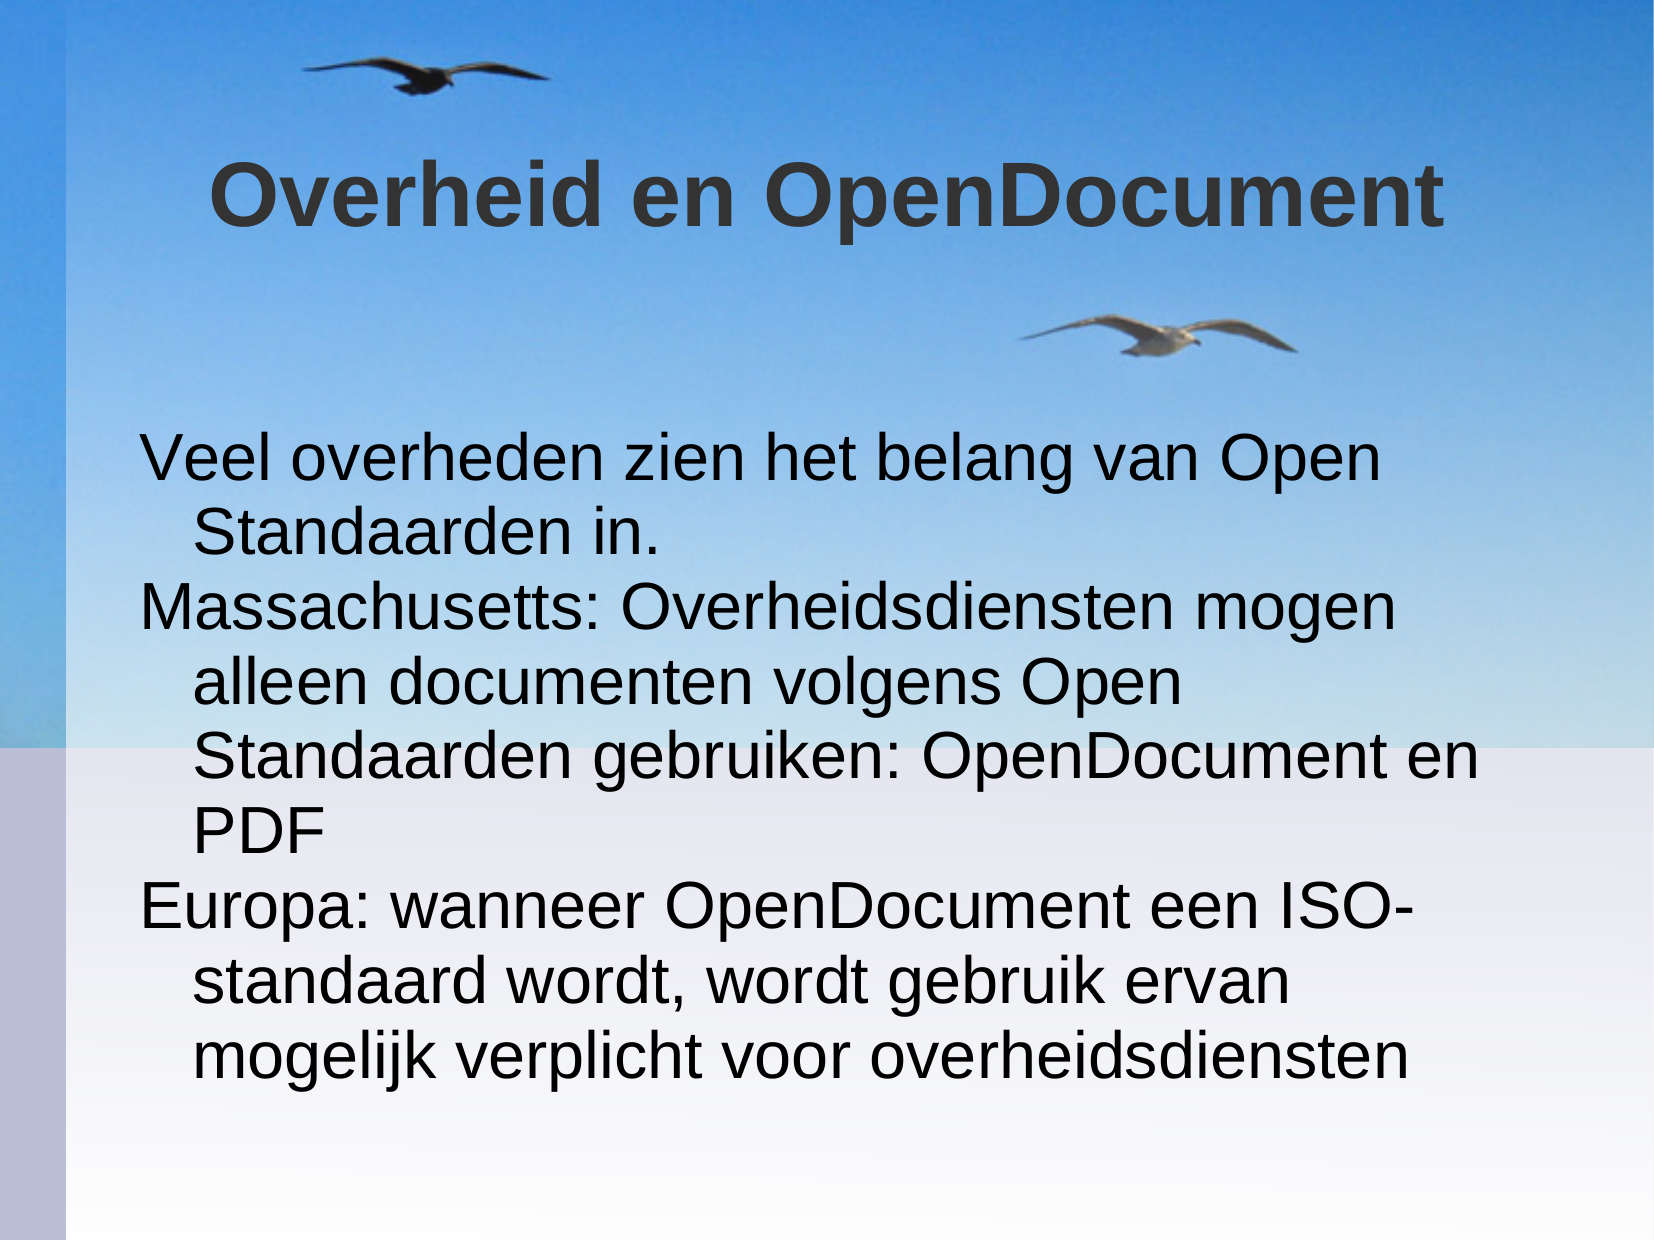

# Overheid en OpenDocument
Veel overheden zien het belang van Open Standaarden in.
Massachusetts: Overheidsdiensten mogen alleen documenten volgens Open Standaarden gebruiken: OpenDocument en PDF
Europa: wanneer OpenDocument een ISO-standaard wordt, wordt gebruik ervan mogelijk verplicht voor overheidsdiensten